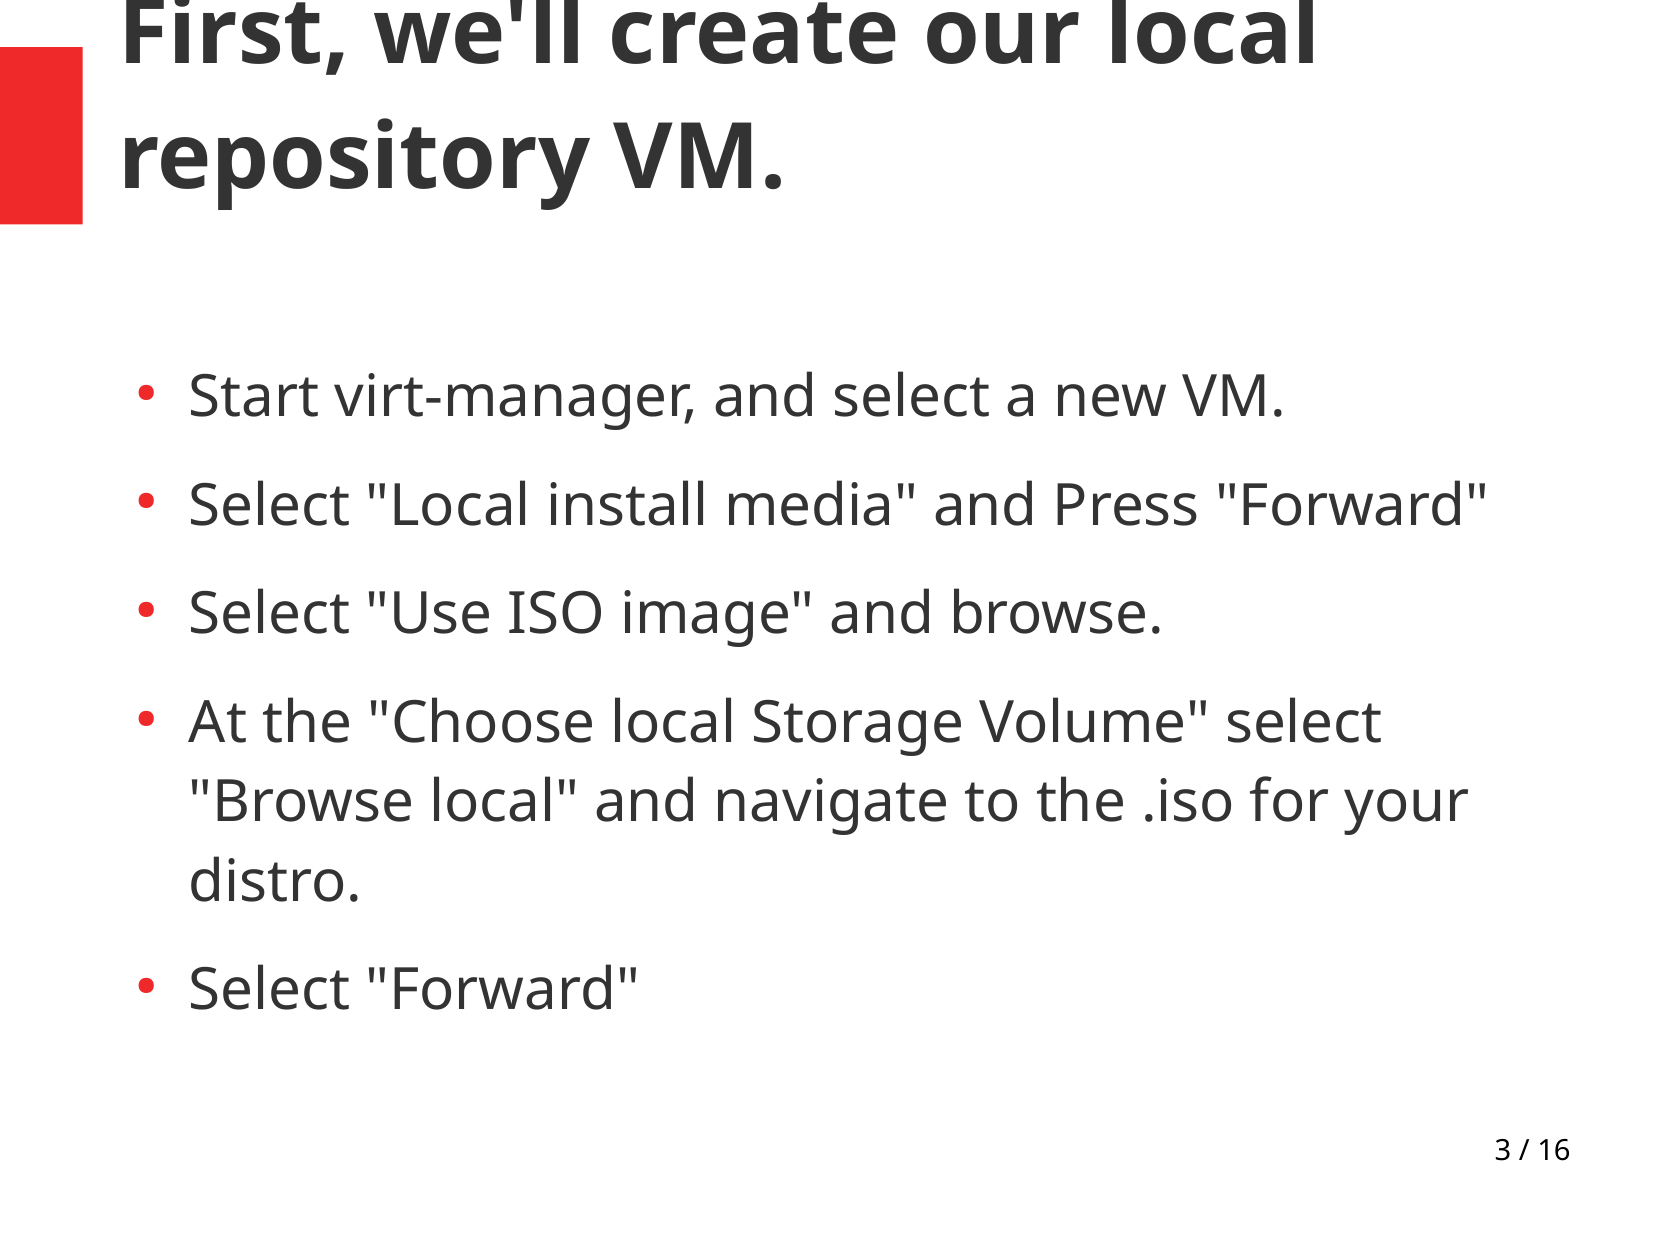

# First, we'll create our local repository VM.
Start virt-manager, and select a new VM.
Select "Local install media" and Press "Forward"
Select "Use ISO image" and browse.
At the "Choose local Storage Volume" select "Browse local" and navigate to the .iso for your distro.
Select "Forward"
3